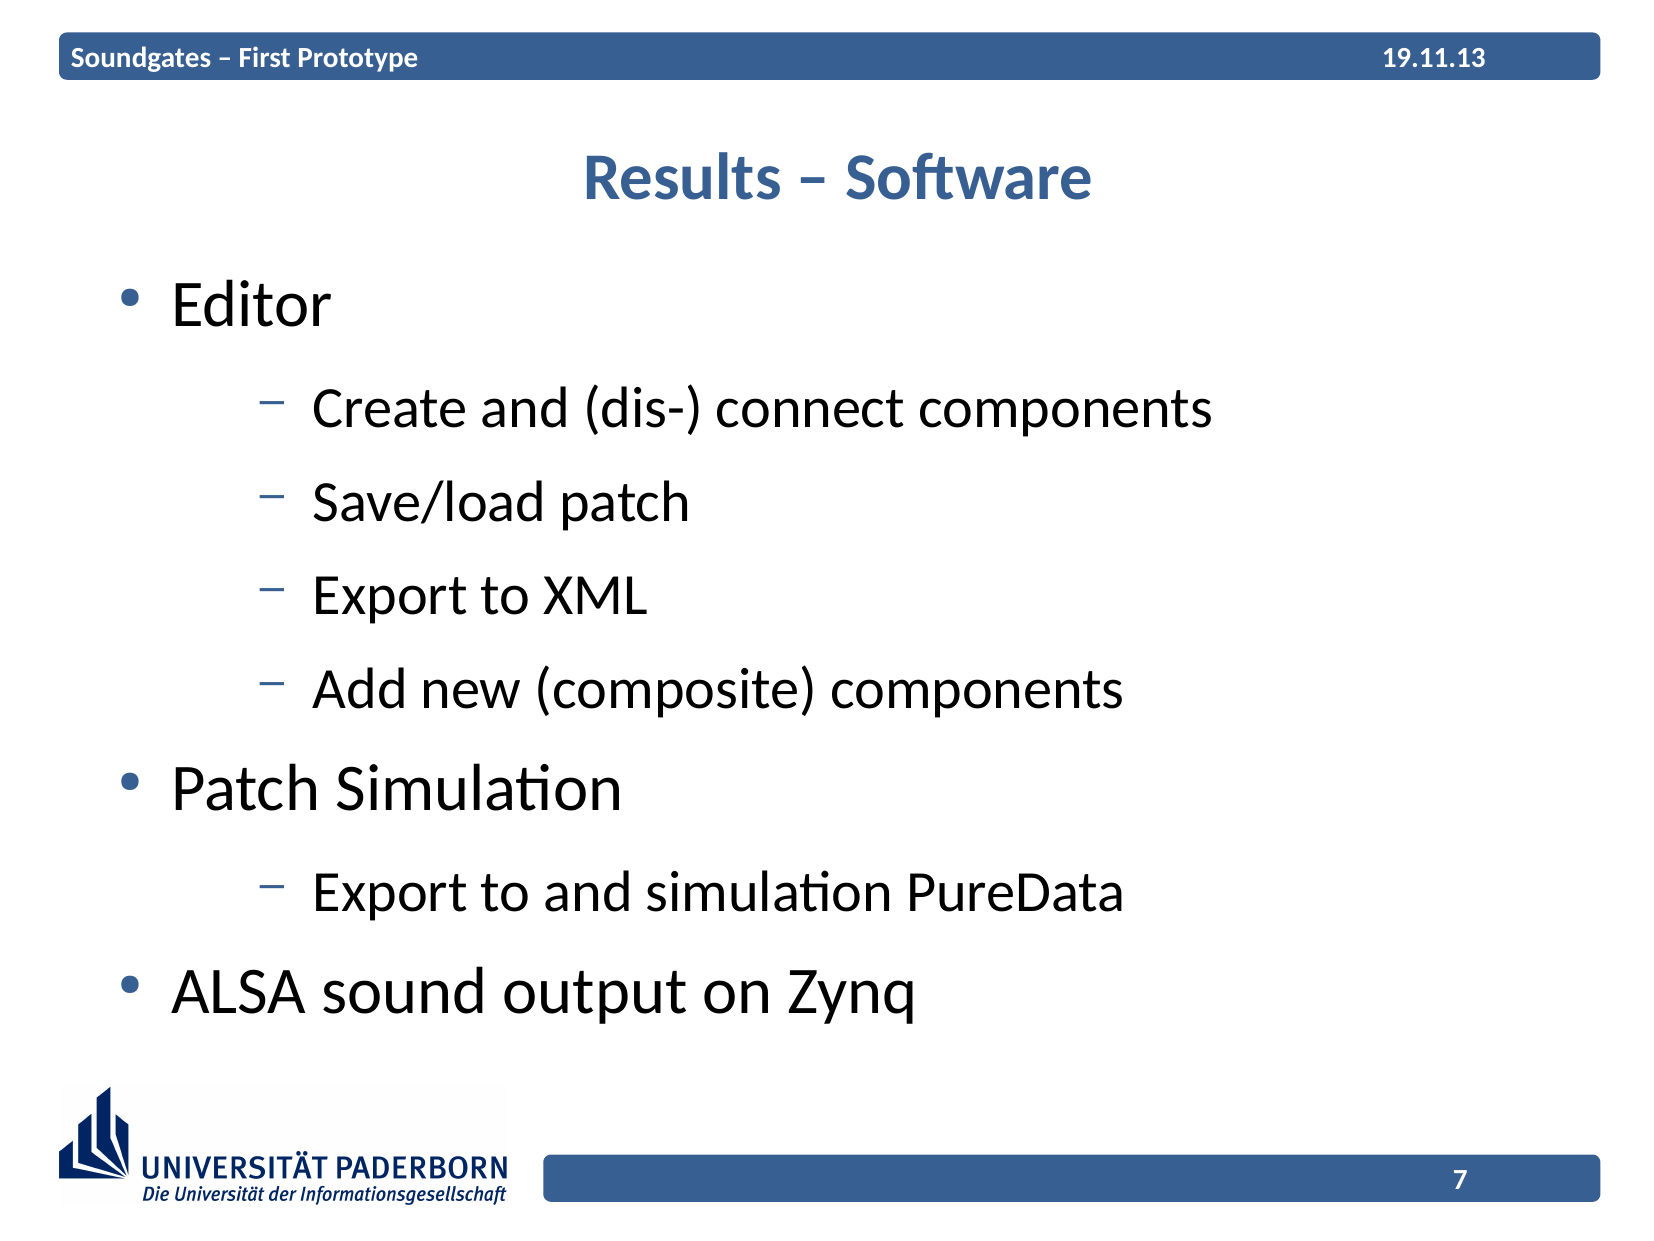

Soundgates – First Prototype
19.11.13
# Results – Software
Editor
Create and (dis-) connect components
Save/load patch
Export to XML
Add new (composite) components
Patch Simulation
Export to and simulation PureData
ALSA sound output on Zynq
6